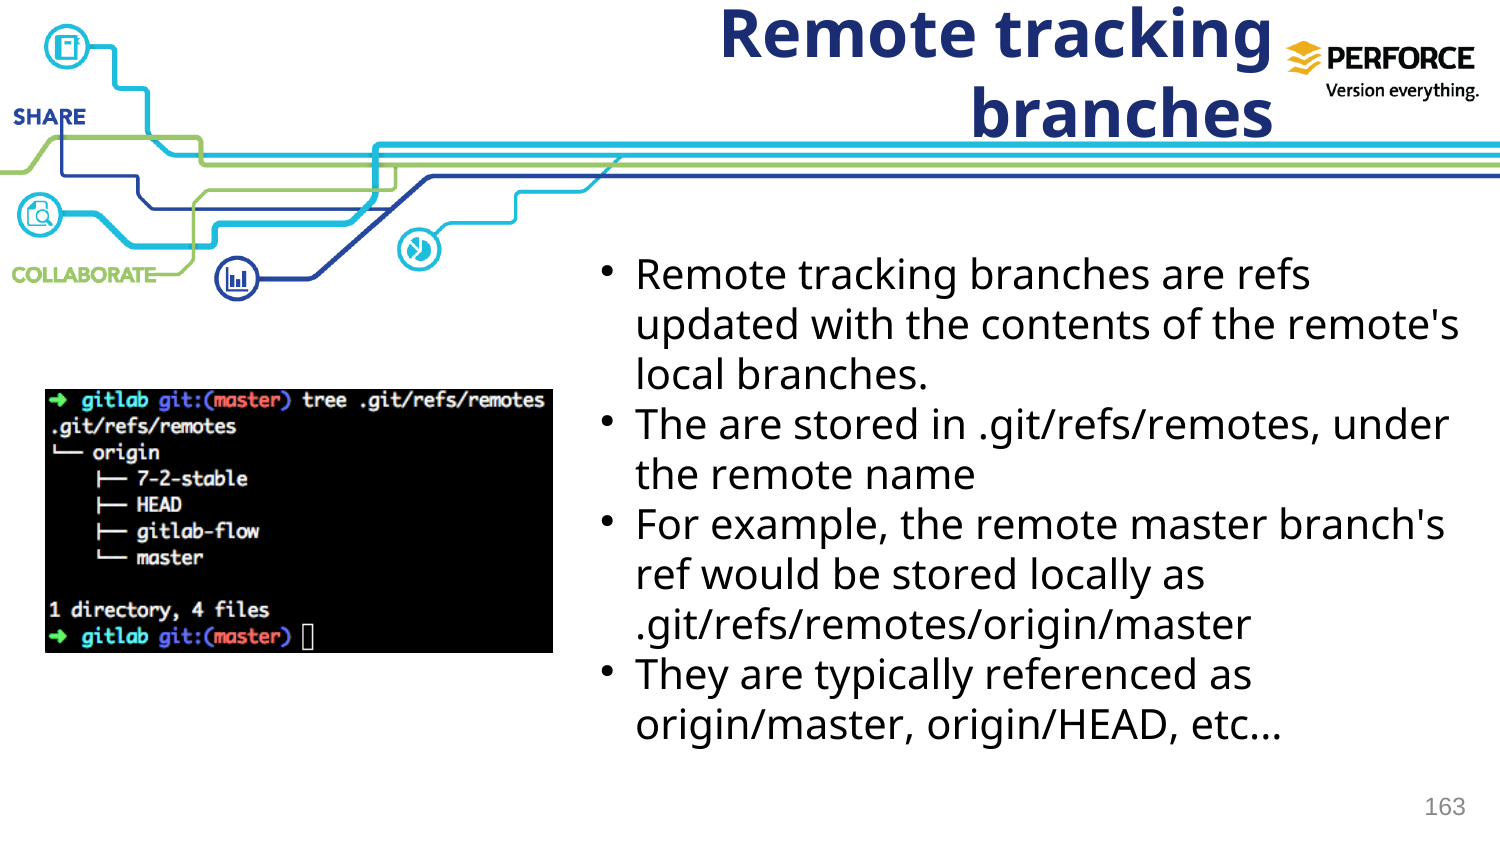

# Remote tracking branches
Remote tracking branches are refs updated with the contents of the remote's local branches.
The are stored in .git/refs/remotes, under the remote name
For example, the remote master branch's ref would be stored locally as .git/refs/remotes/origin/master
They are typically referenced as origin/master, origin/HEAD, etc...